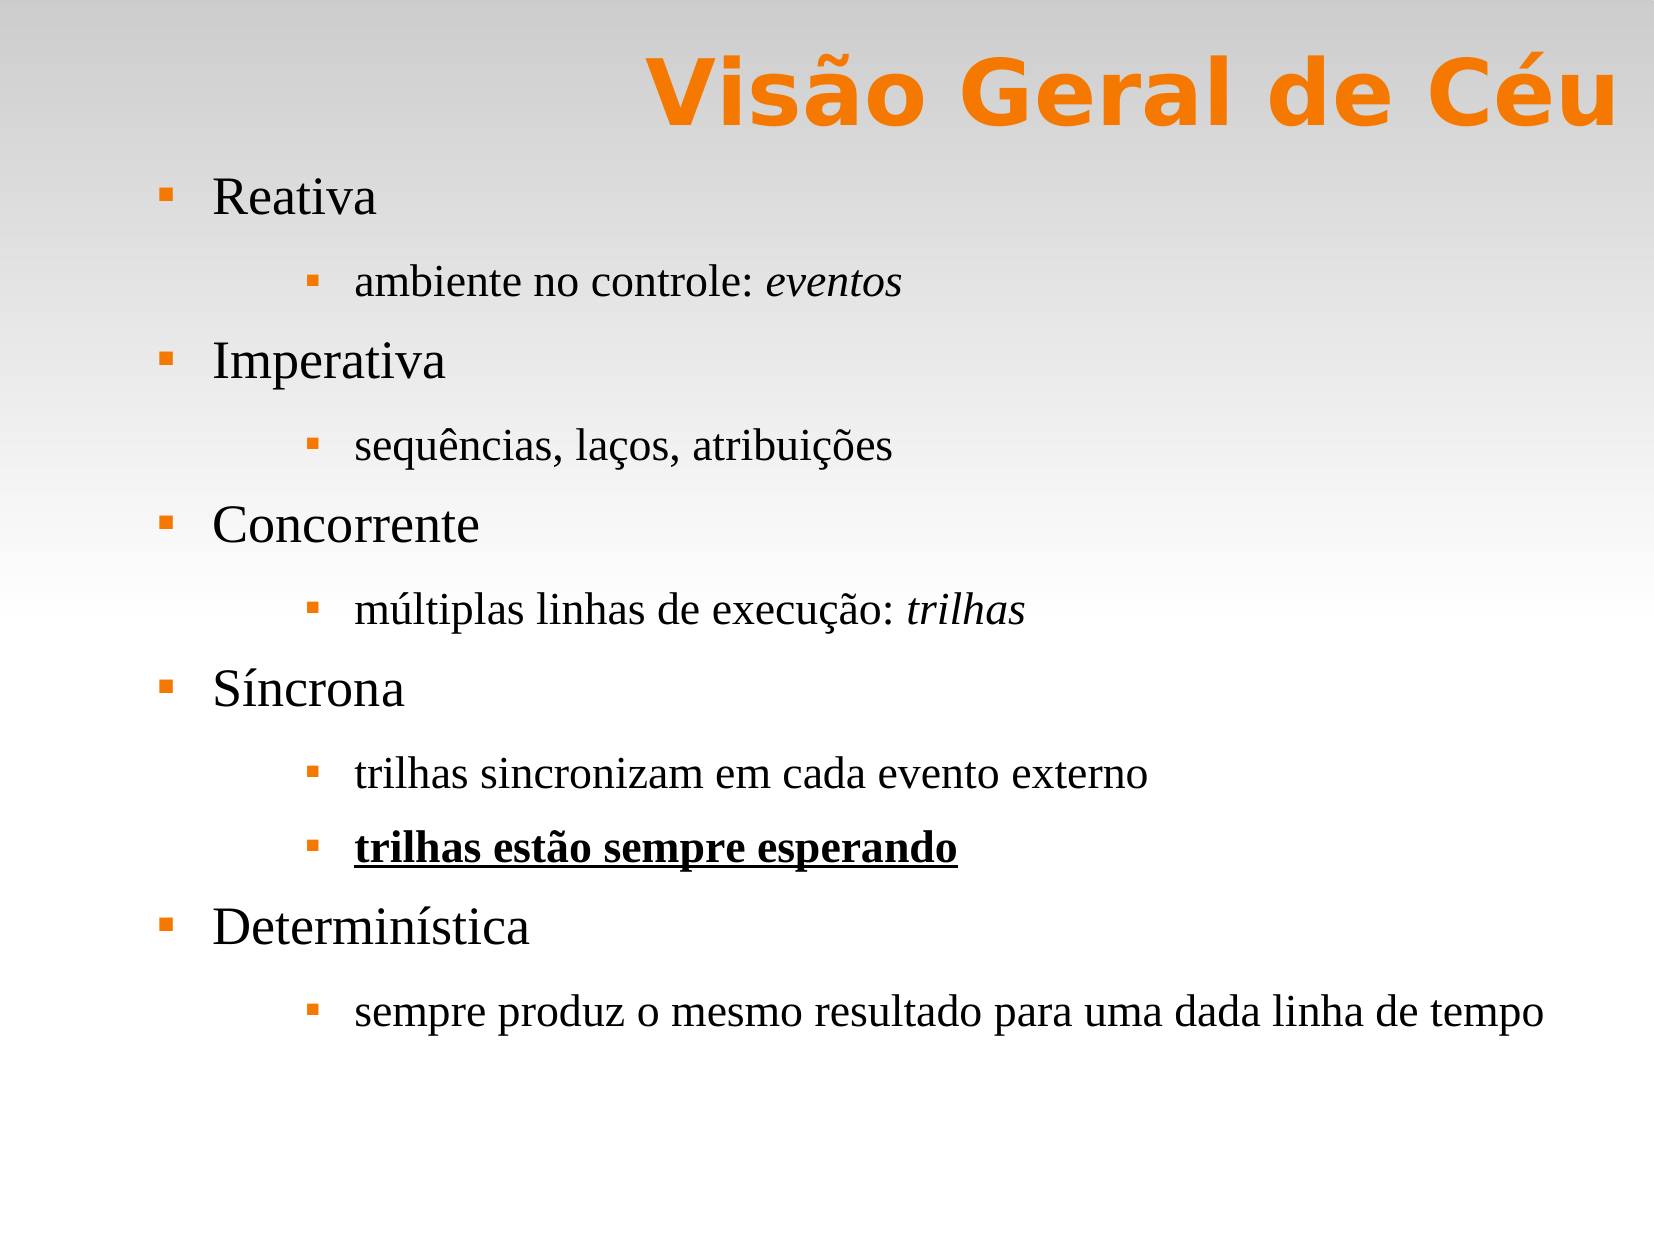

# Visão Geral de Céu
Reativa
ambiente no controle: eventos
Imperativa
sequências, laços, atribuições
Concorrente
múltiplas linhas de execução: trilhas
Síncrona
trilhas sincronizam em cada evento externo
trilhas estão sempre esperando
Determinística
sempre produz o mesmo resultado para uma dada linha de tempo